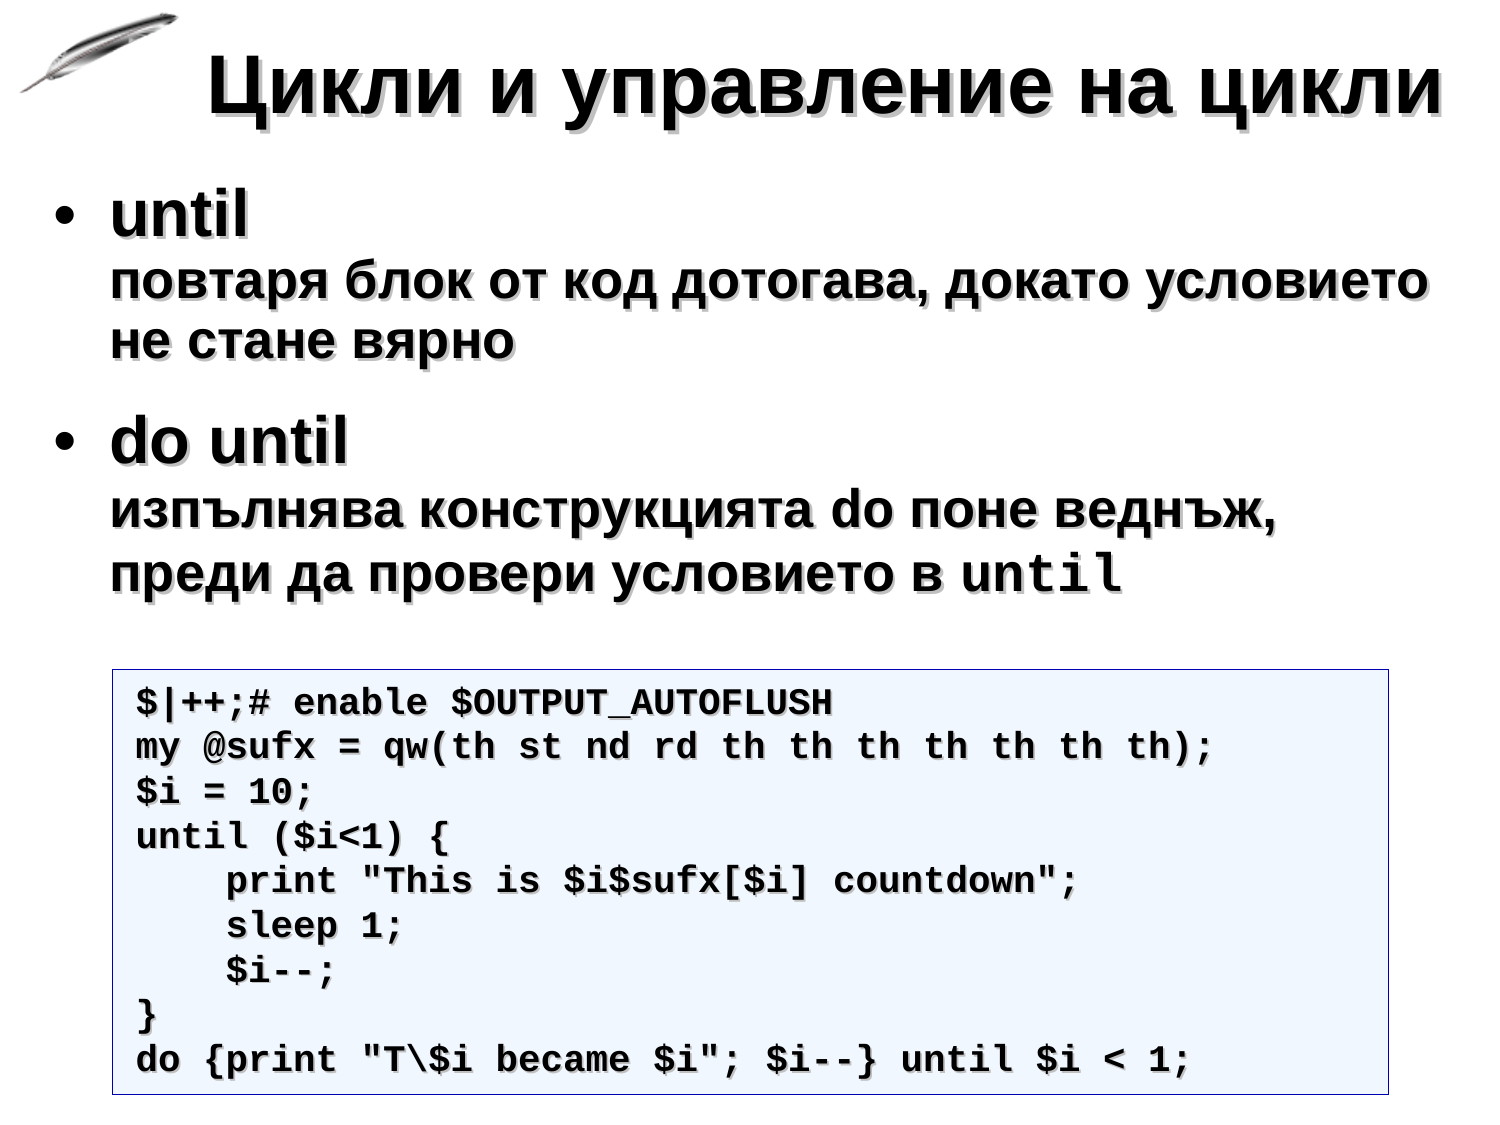

# Цикли и управление на цикли
until
повтаря блок от код дотогава, докато условието не стане вярно
do until
изпълнява конструкцията do поне веднъж, преди да провери условието в until
$|++;# enable $OUTPUT_AUTOFLUSH
my @sufx = qw(th st nd rd th th th th th th th);
$i = 10;
until ($i<1) {
 print "This is $i$sufx[$i] countdown";
 sleep 1;
 $i--;
}
do {print "T\$i became $i"; $i--} until $i < 1;